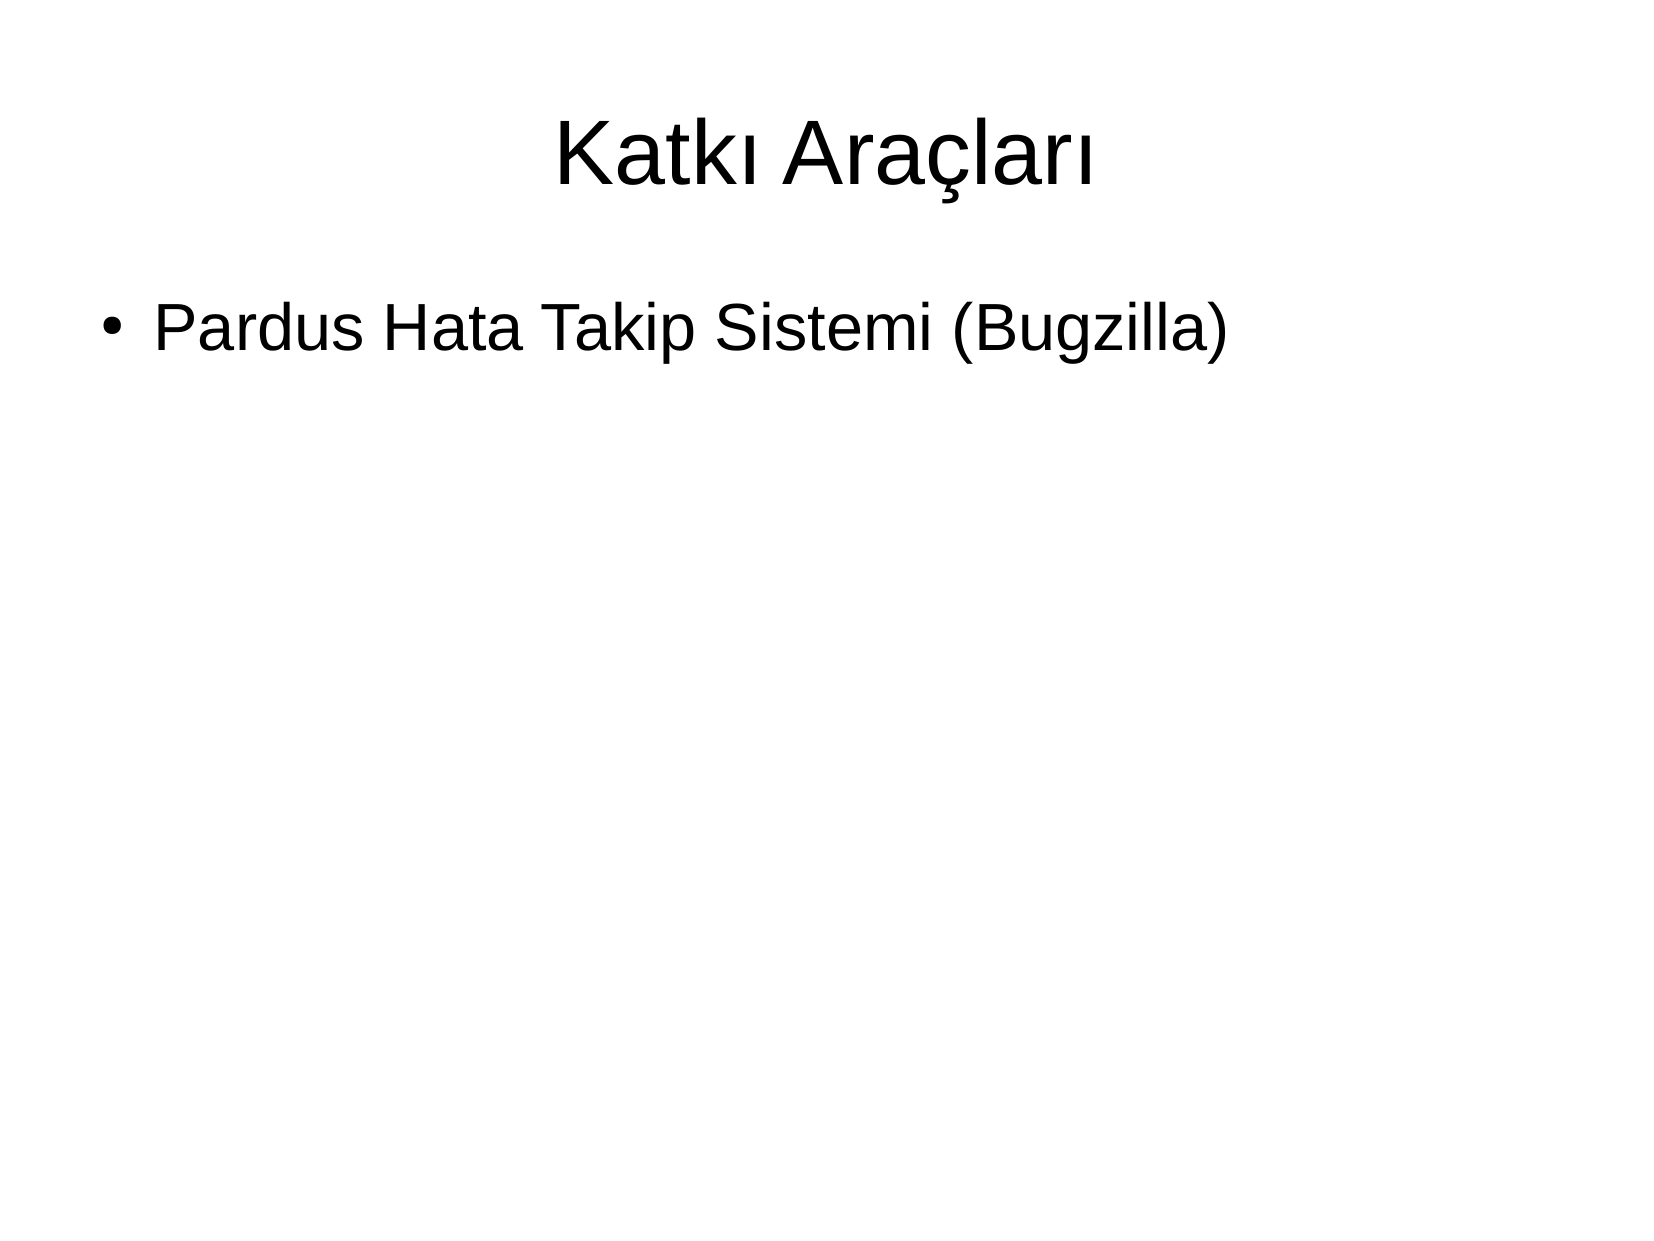

# Katkı Araçları
Pardus Hata Takip Sistemi (Bugzilla)